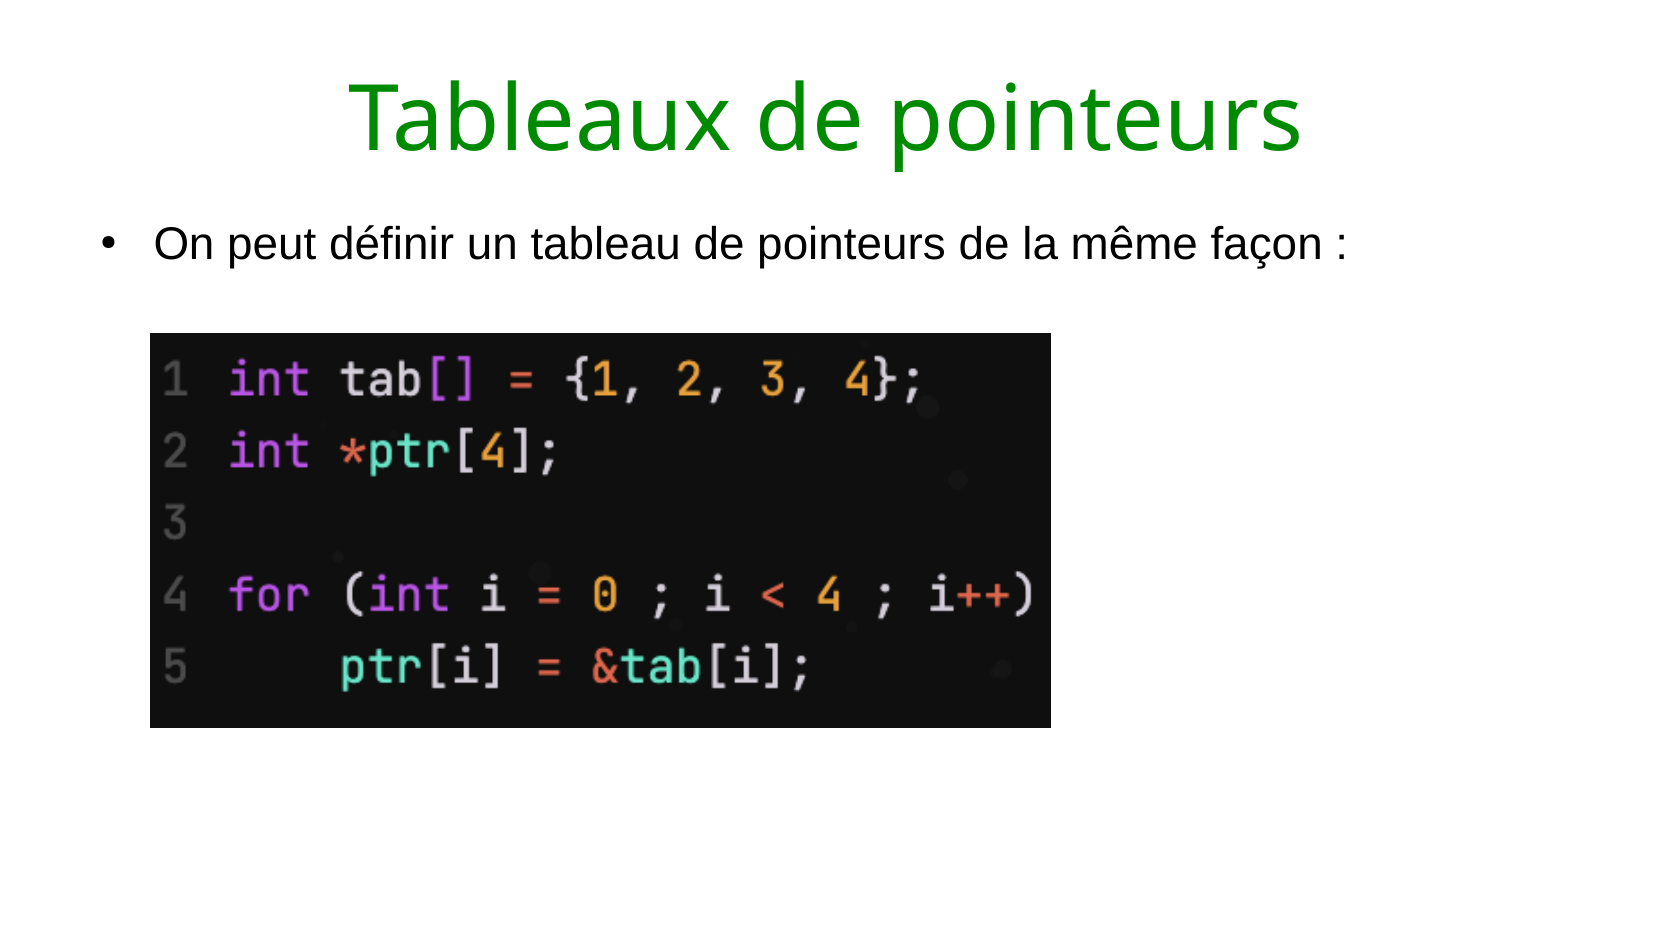

# Tableaux de pointeurs
On peut définir un tableau de pointeurs de la même façon :